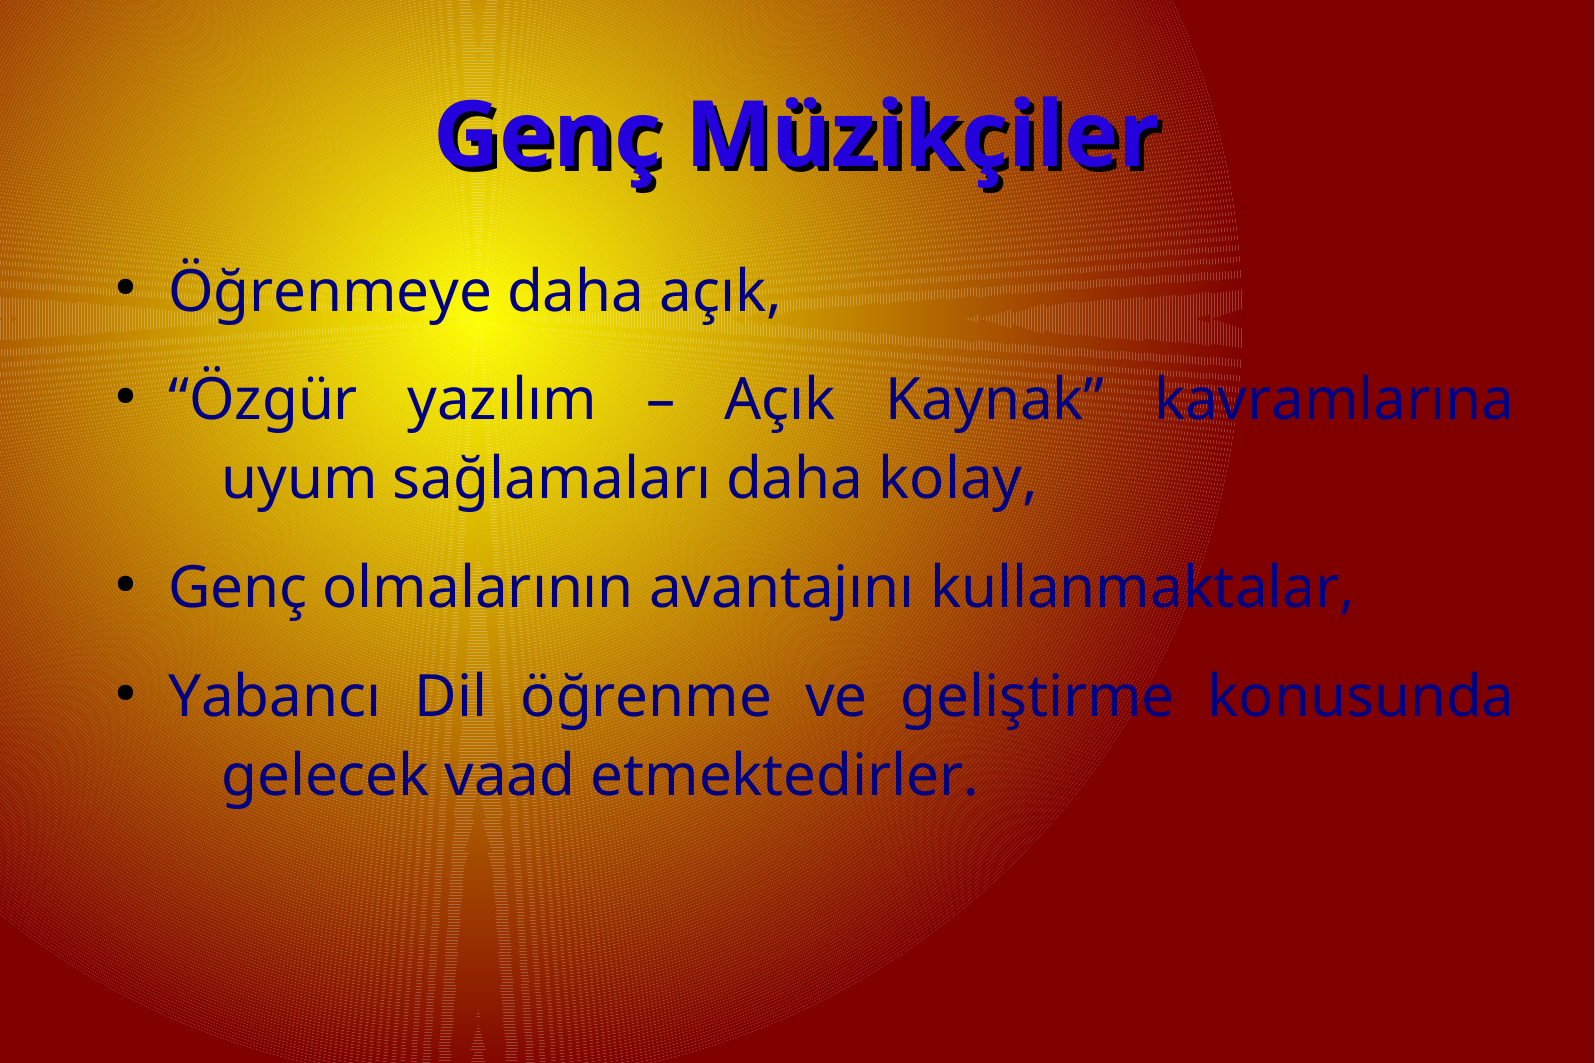

# Genç Müzikçiler
Öğrenmeye daha açık,
“Özgür yazılım – Açık Kaynak” kavramlarına uyum sağlamaları daha kolay,
Genç olmalarının avantajını kullanmaktalar,
Yabancı Dil öğrenme ve geliştirme konusunda gelecek vaad etmektedirler.